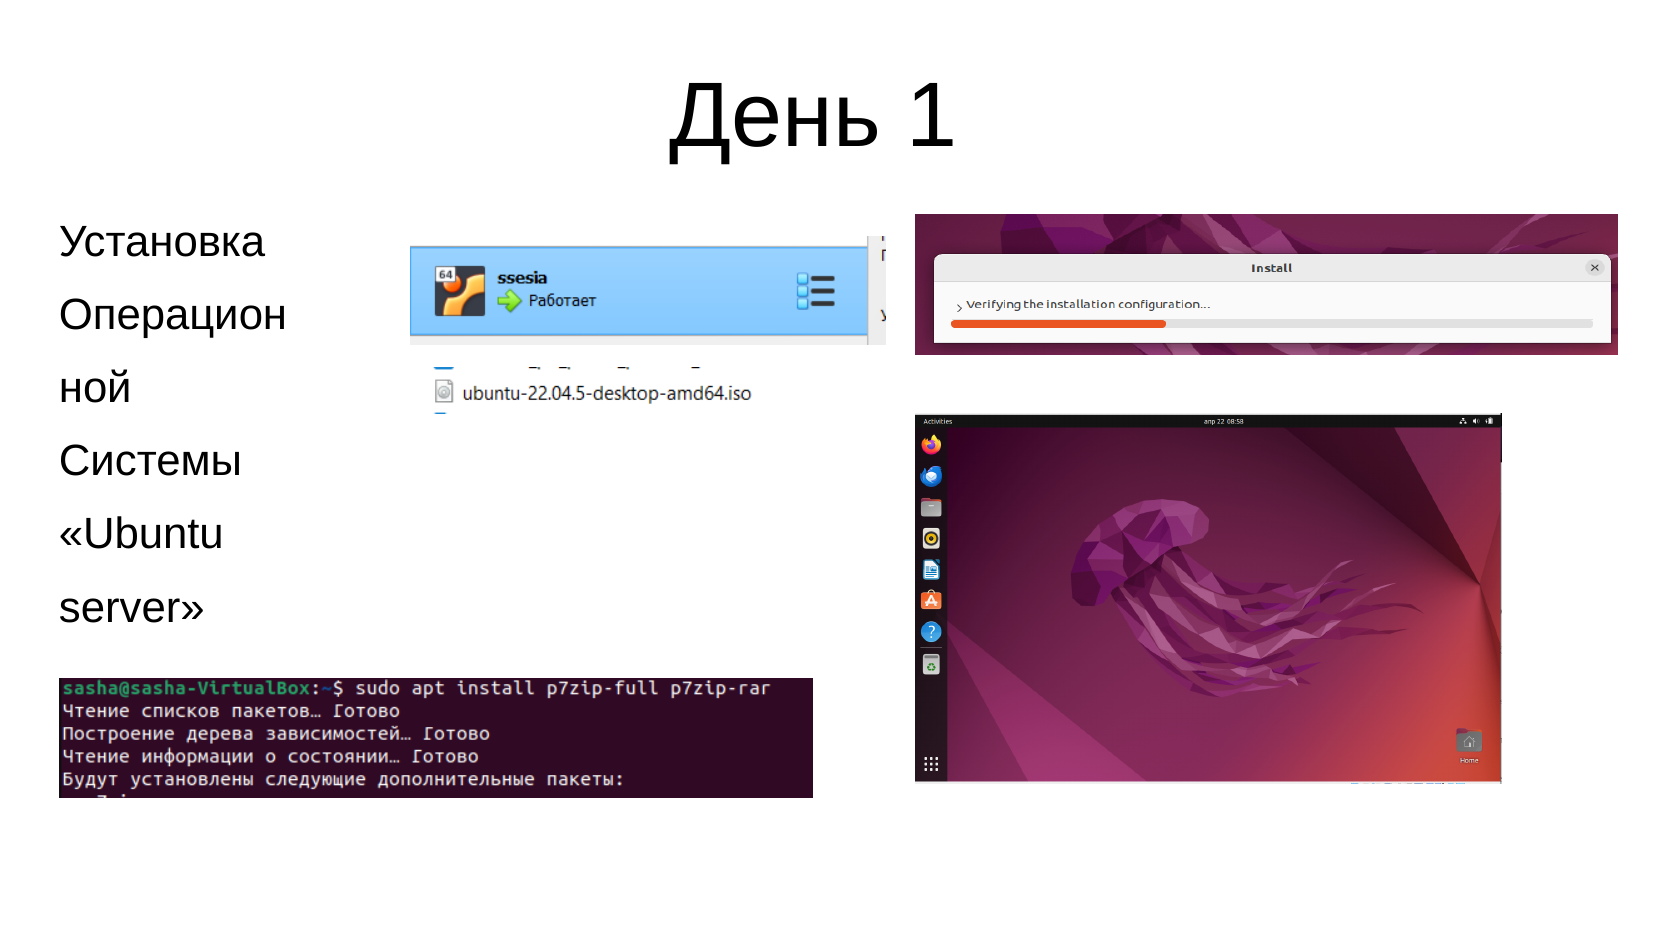

# День 1
Установка Операционной Системы «Ubuntu server»